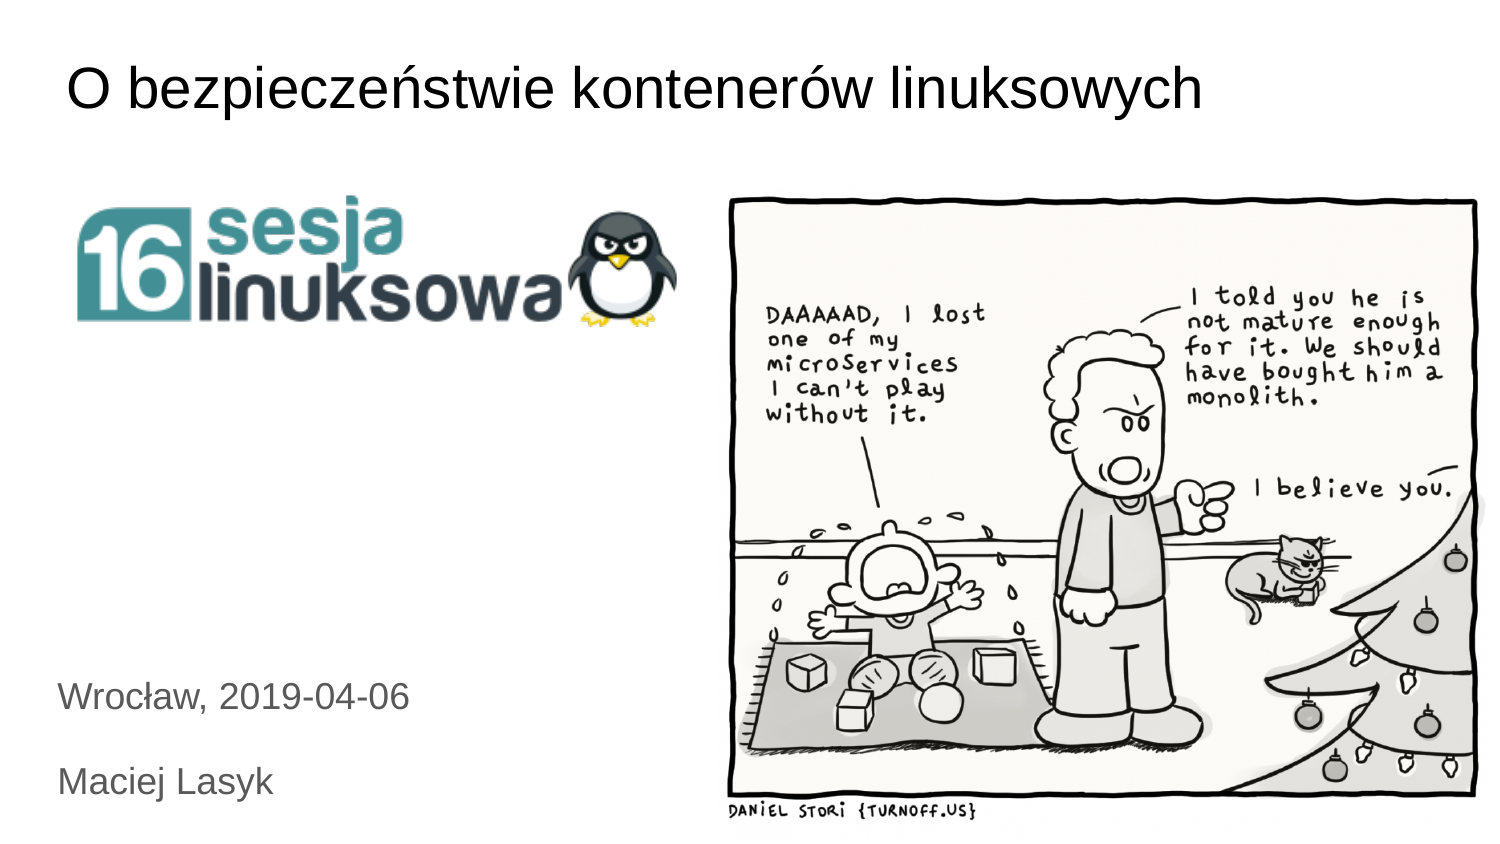

# O bezpieczeństwie kontenerów linuksowych
Wrocław, 2019-04-06
Maciej Lasyk